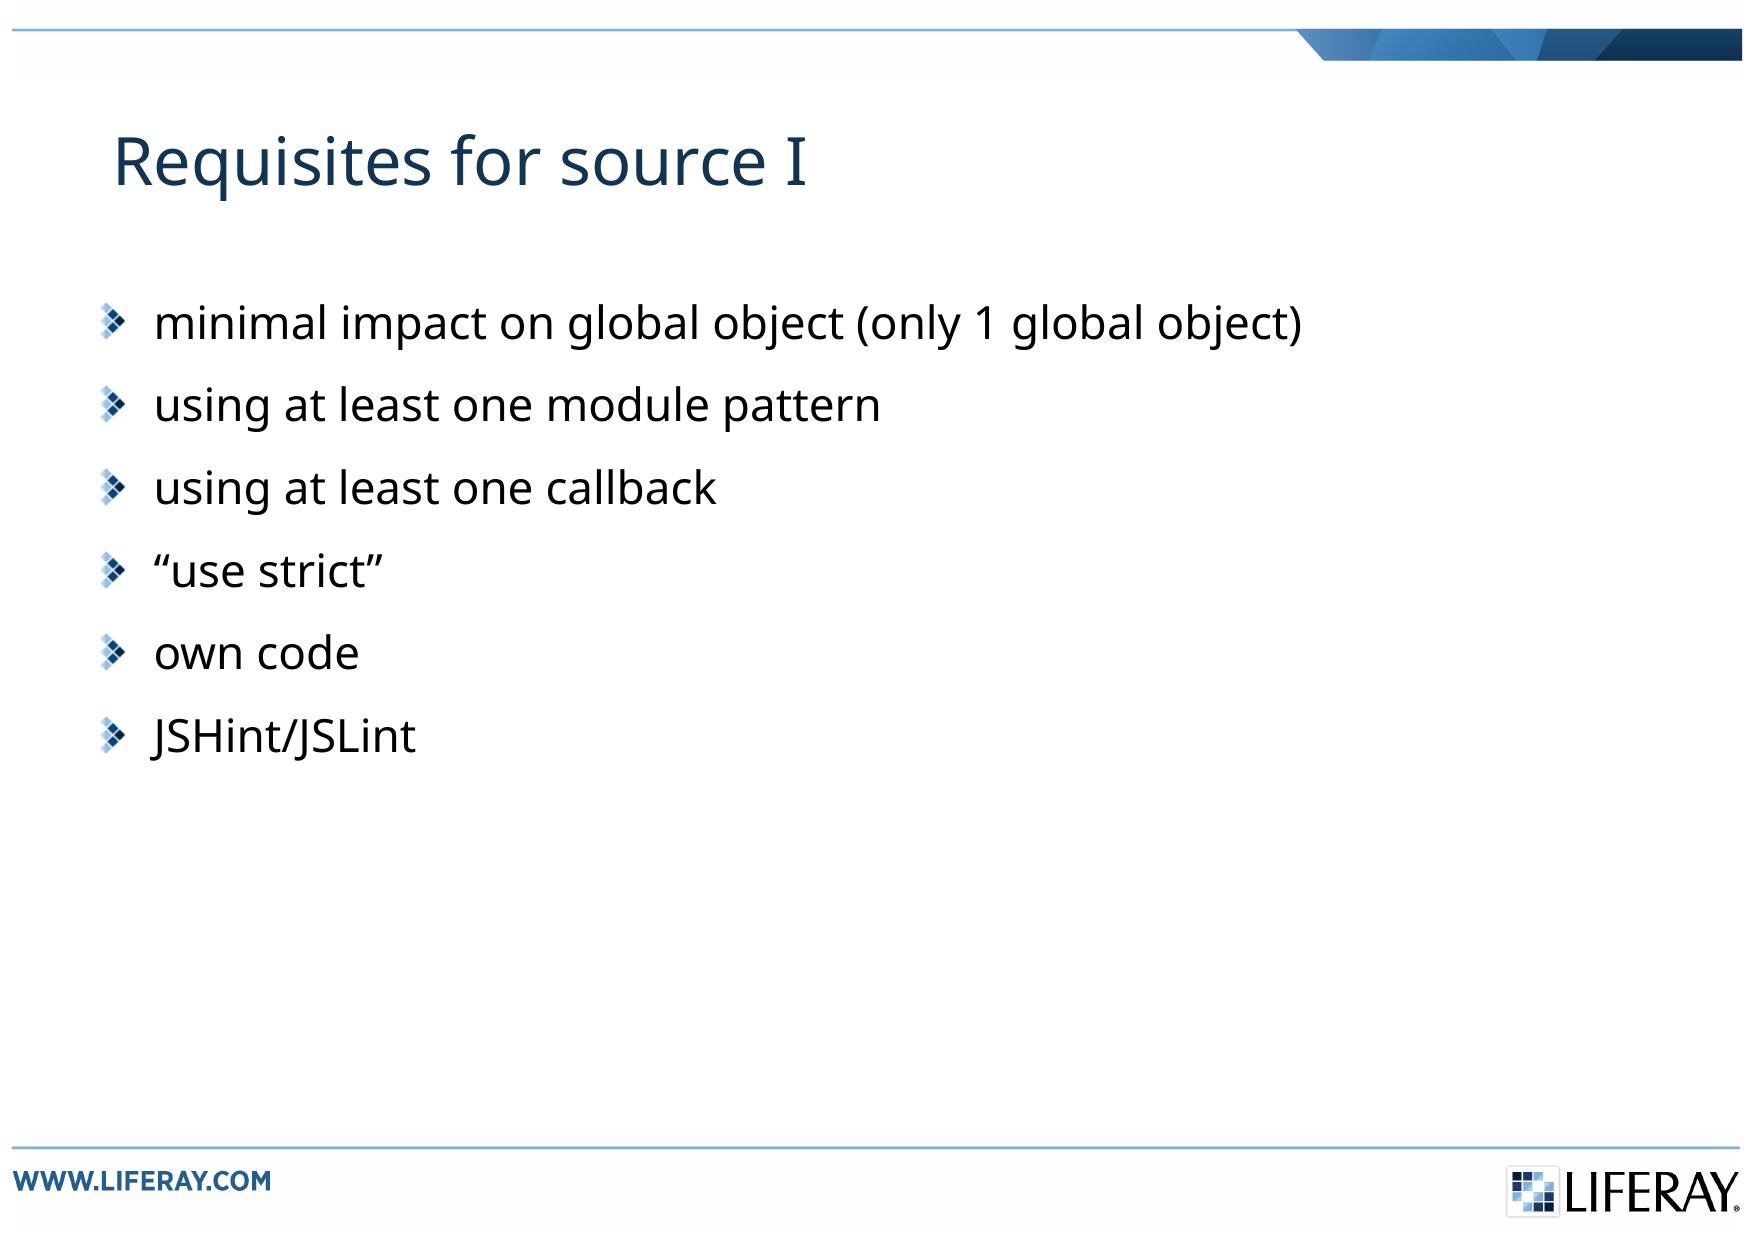

# Requisites for source I
minimal impact on global object (only 1 global object)
using at least one module pattern
using at least one callback
“use strict”
own code
JSHint/JSLint